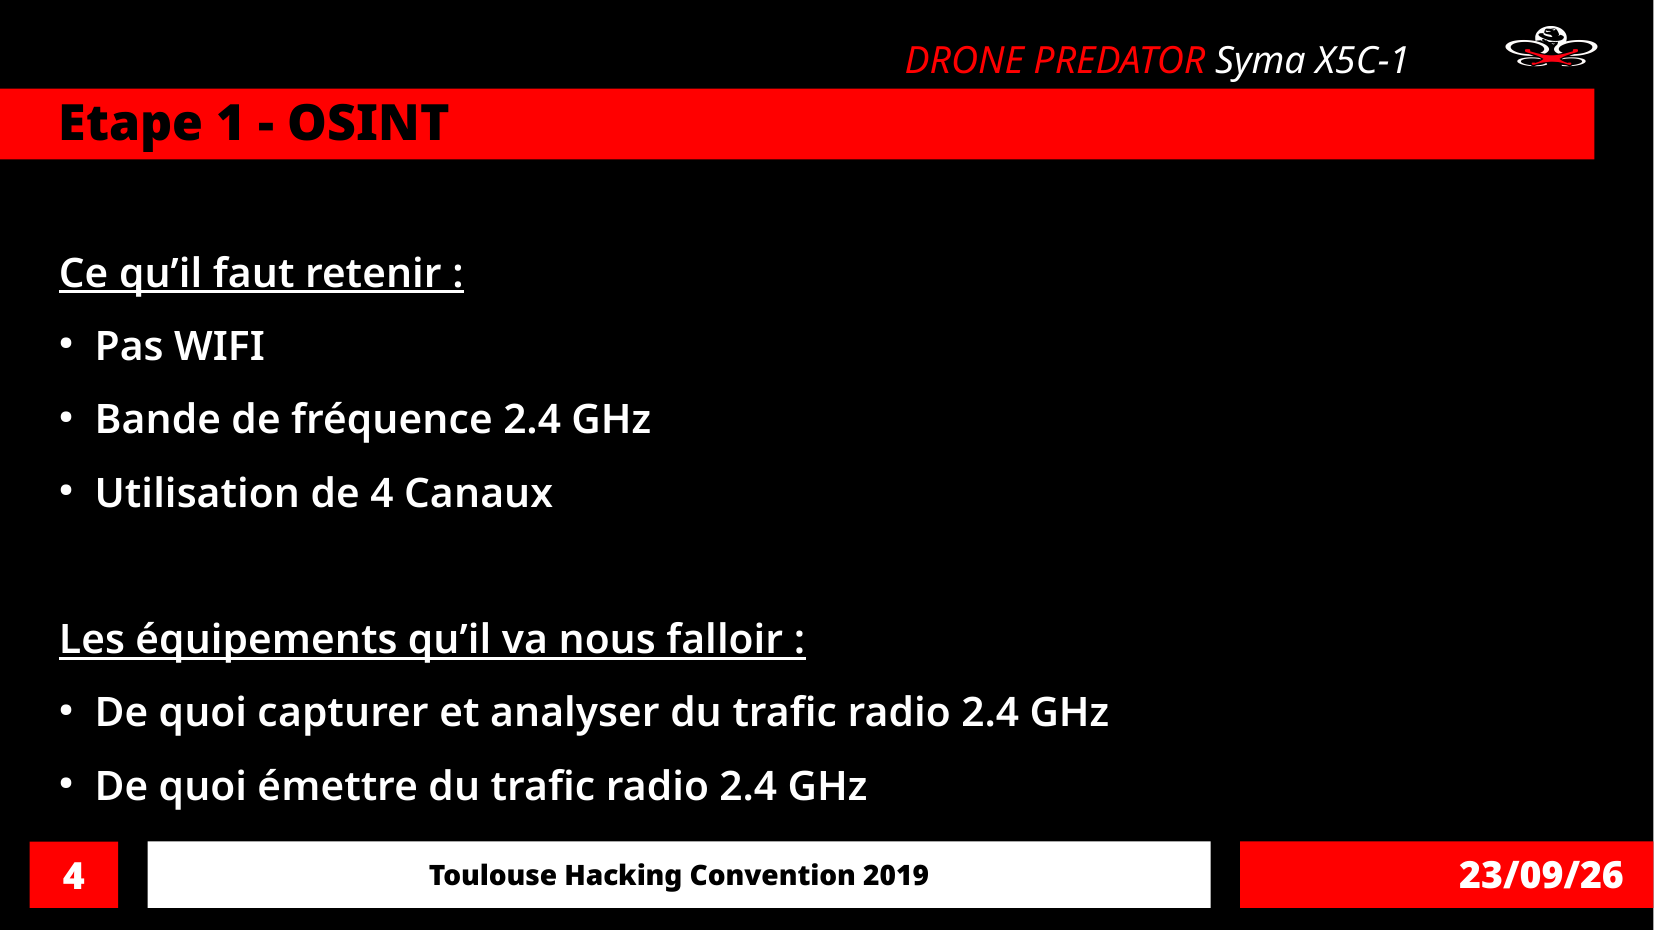

# Etape 1 - OSINT
Ce qu’il faut retenir :
Pas WIFI
Bande de fréquence 2.4 GHz
Utilisation de 4 Canaux
Les équipements qu’il va nous falloir :
De quoi capturer et analyser du trafic radio 2.4 GHz
De quoi émettre du trafic radio 2.4 GHz
4